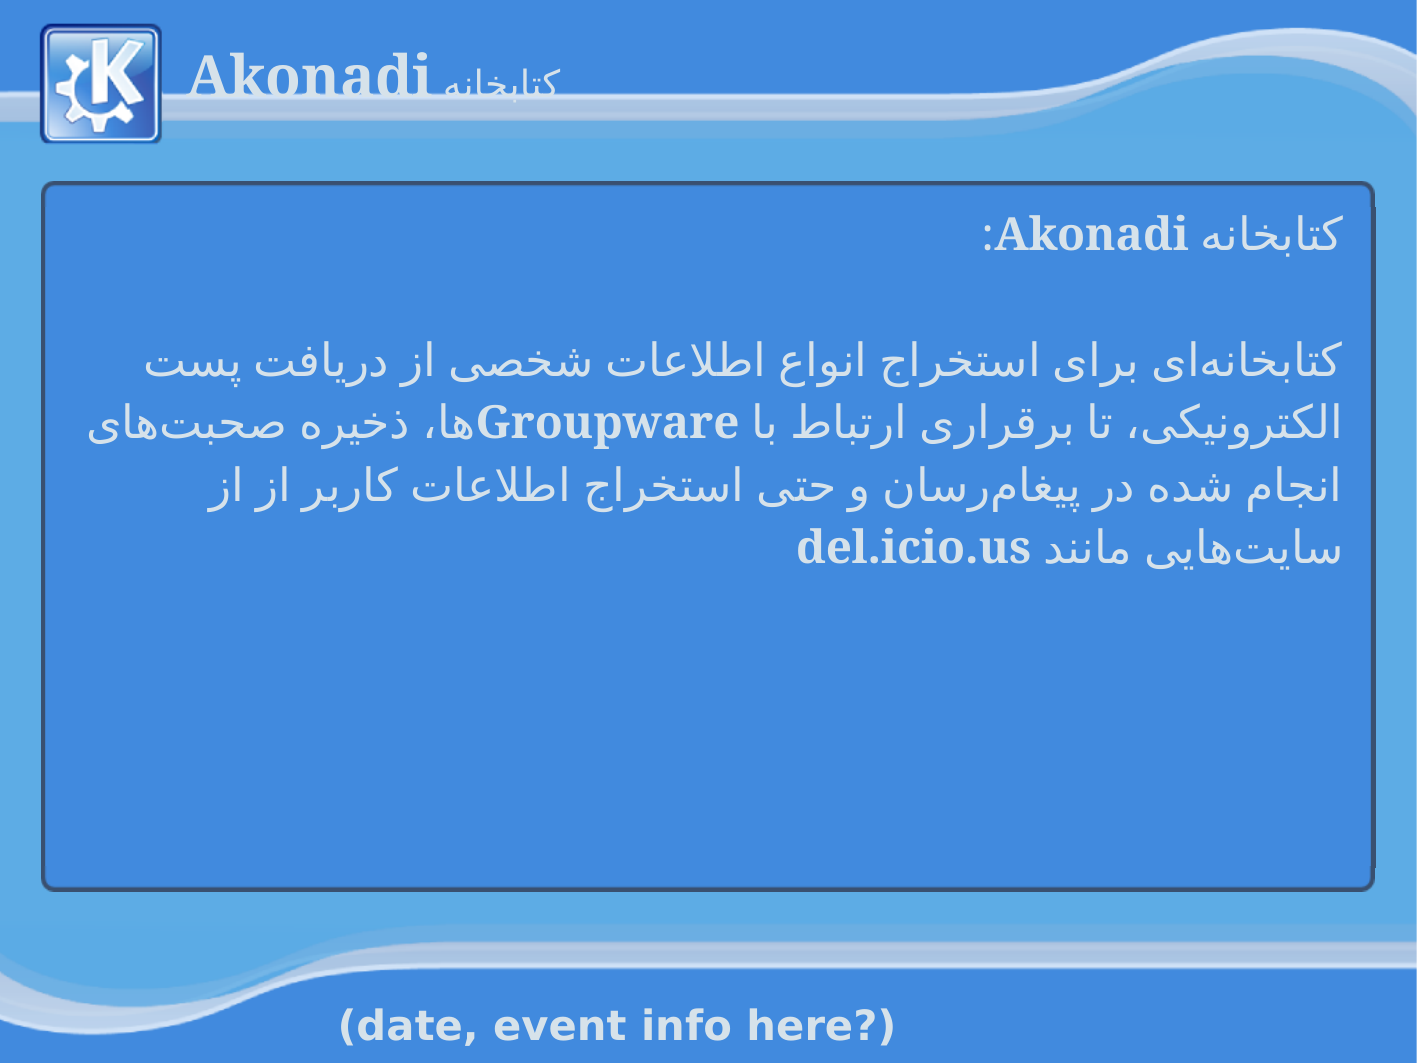

کتابخانه Akonadi
کتابخانه Akonadi:
کتابخانه‌ای برای استخراج انواع اطلاعات شخصی از دریافت پست الکترونیکی، تا برقراری ارتباط با Groupware‌ها، ذخیره صحبت‌های انجام شده در پیغام‌رسان و حتی استخراج اطلاعات کاربر از از سایت‌هایی مانند del.icio.us